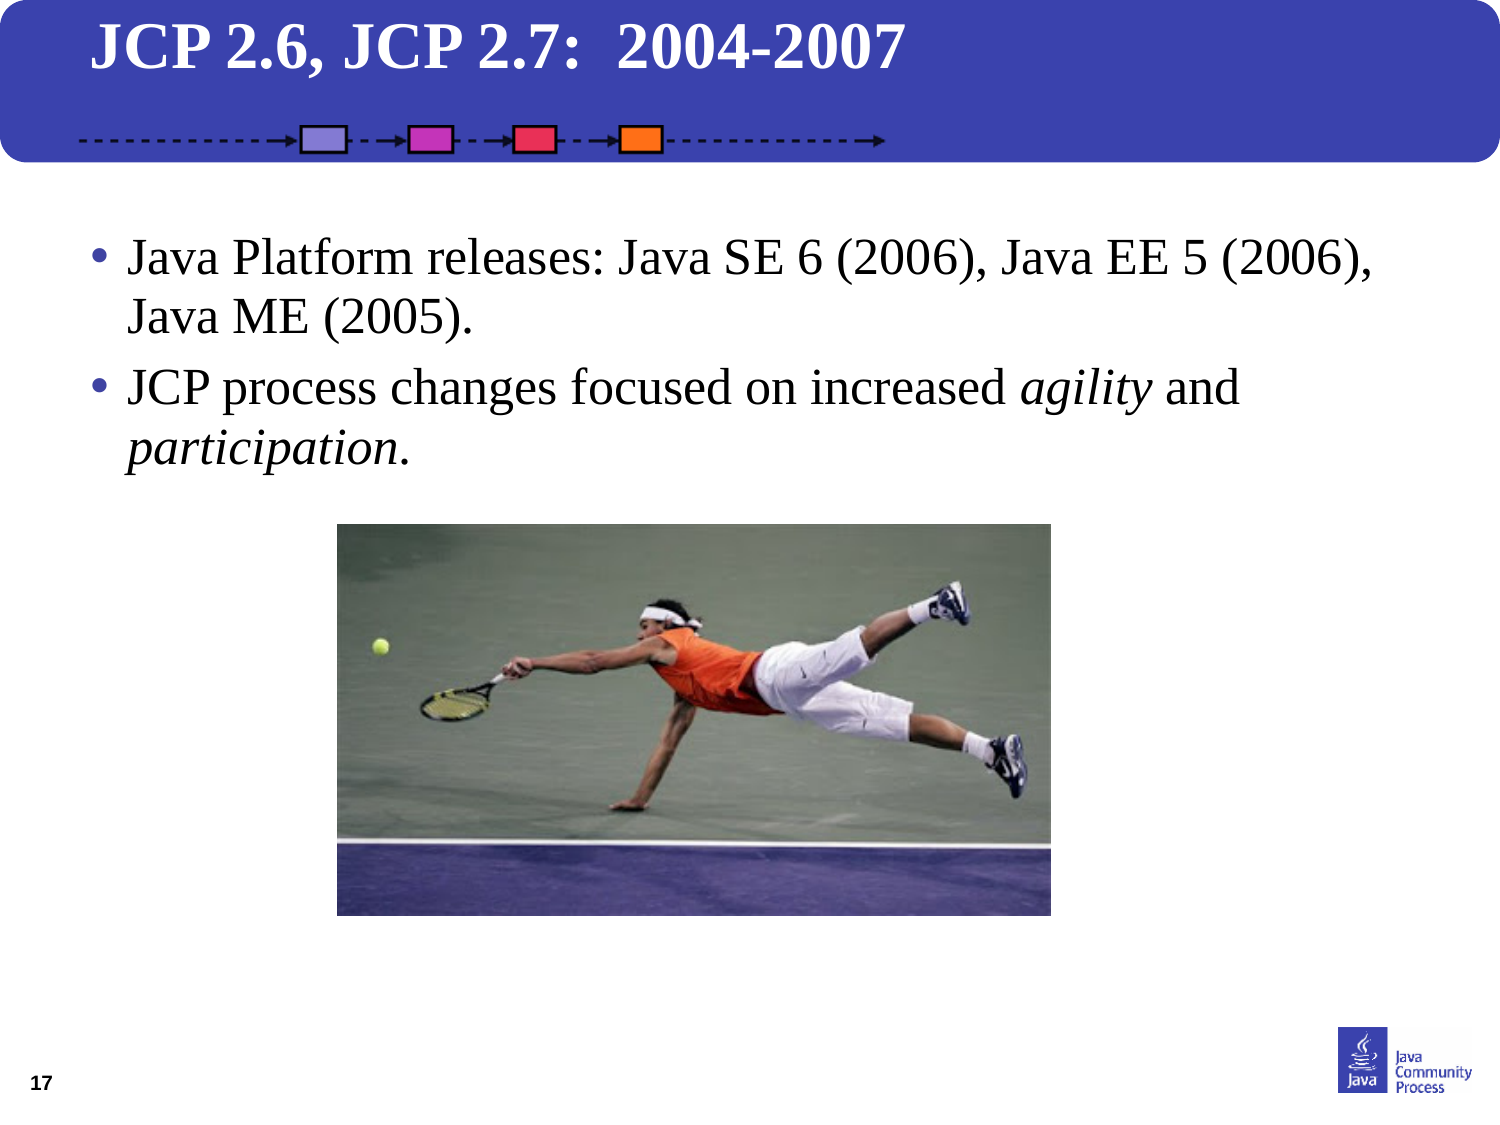

# JCP 2.6, JCP 2.7: 2004-2007
Java Platform releases: Java SE 6 (2006), Java EE 5 (2006), Java ME (2005).
JCP process changes focused on increased agility and participation.